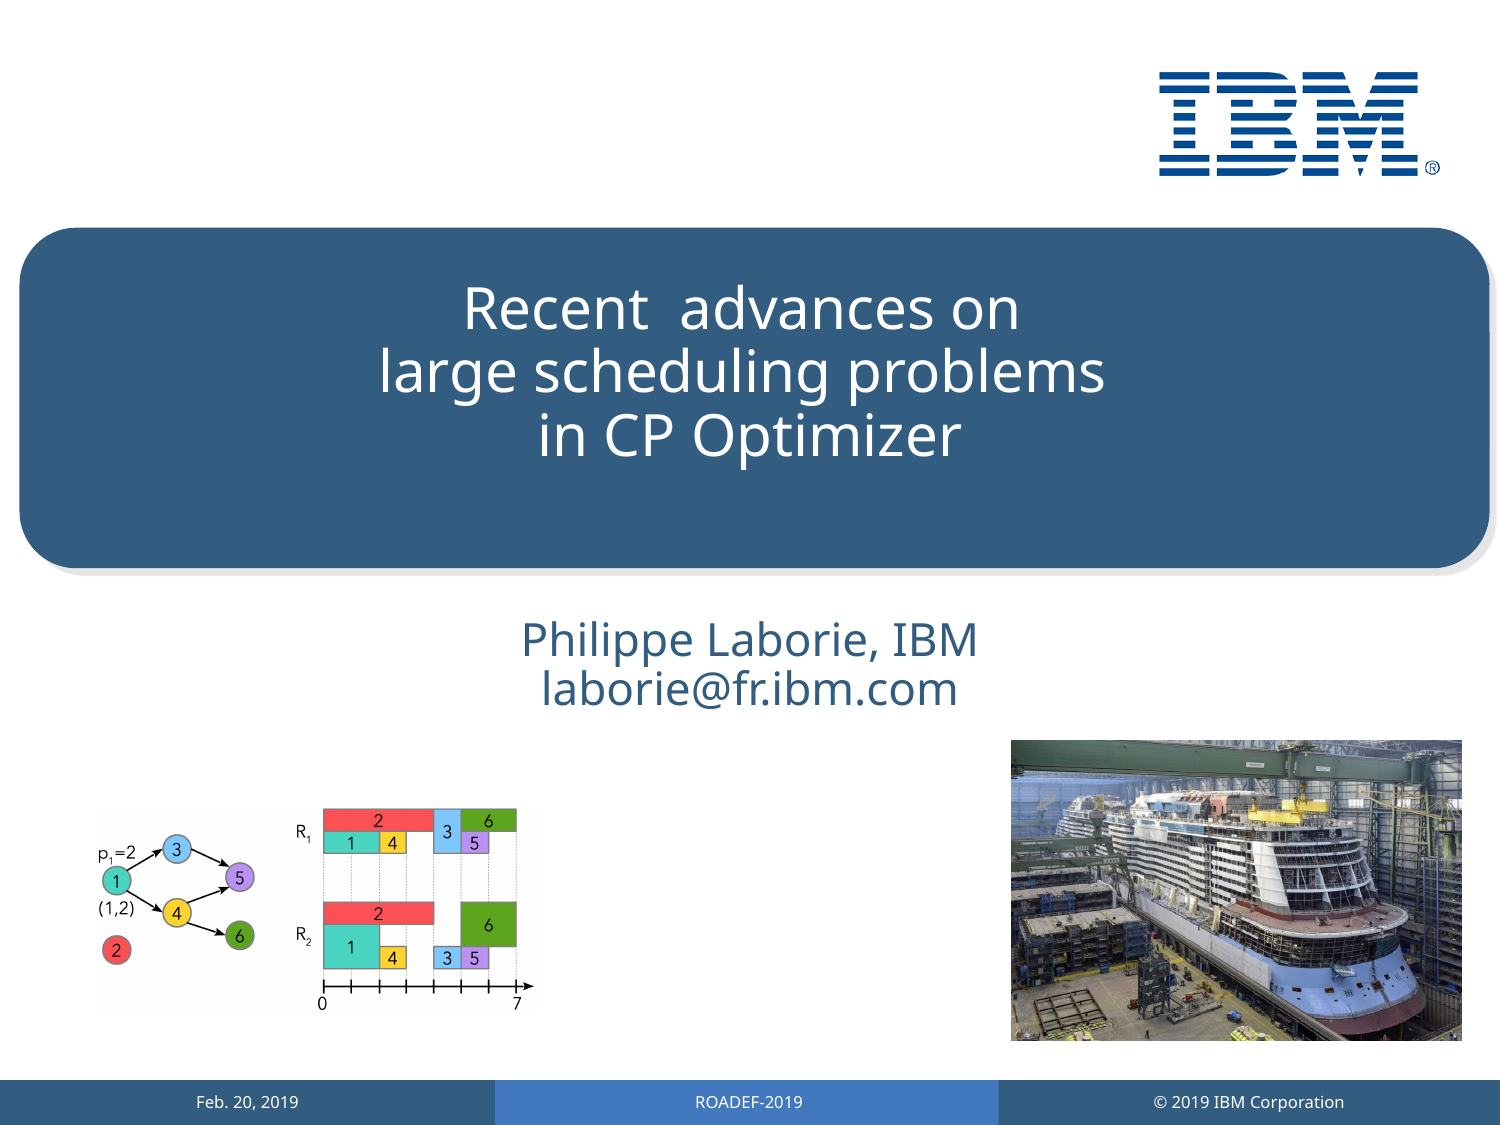

# Recent advances on large scheduling problems in CP Optimizer Philippe Laborie, IBM laborie@fr.ibm.com